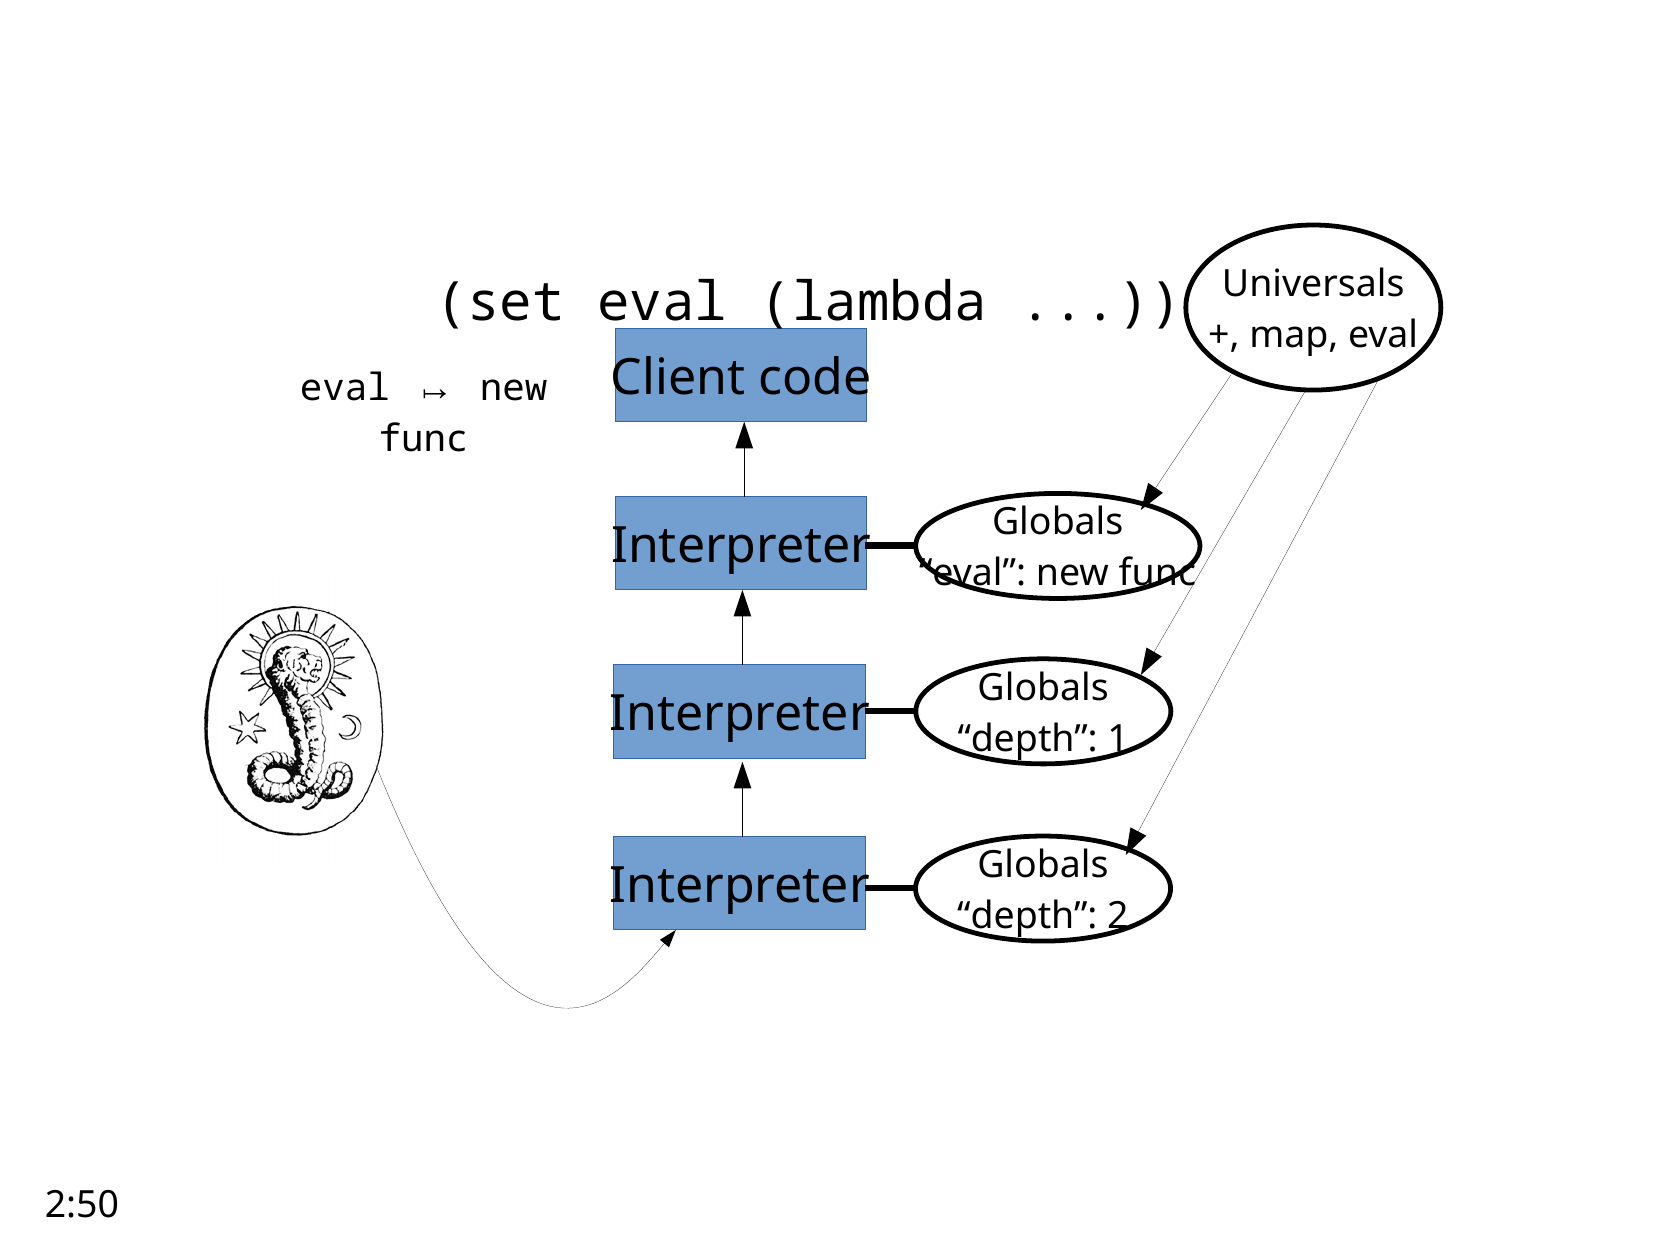

Universals
+, map, eval
(set eval (lambda ...))
Client code
eval ↦ new func
Globals
“eval”: new func
Interpreter
Globals
“depth”: 1
Interpreter
Globals
“depth”: 2
Interpreter
2:50